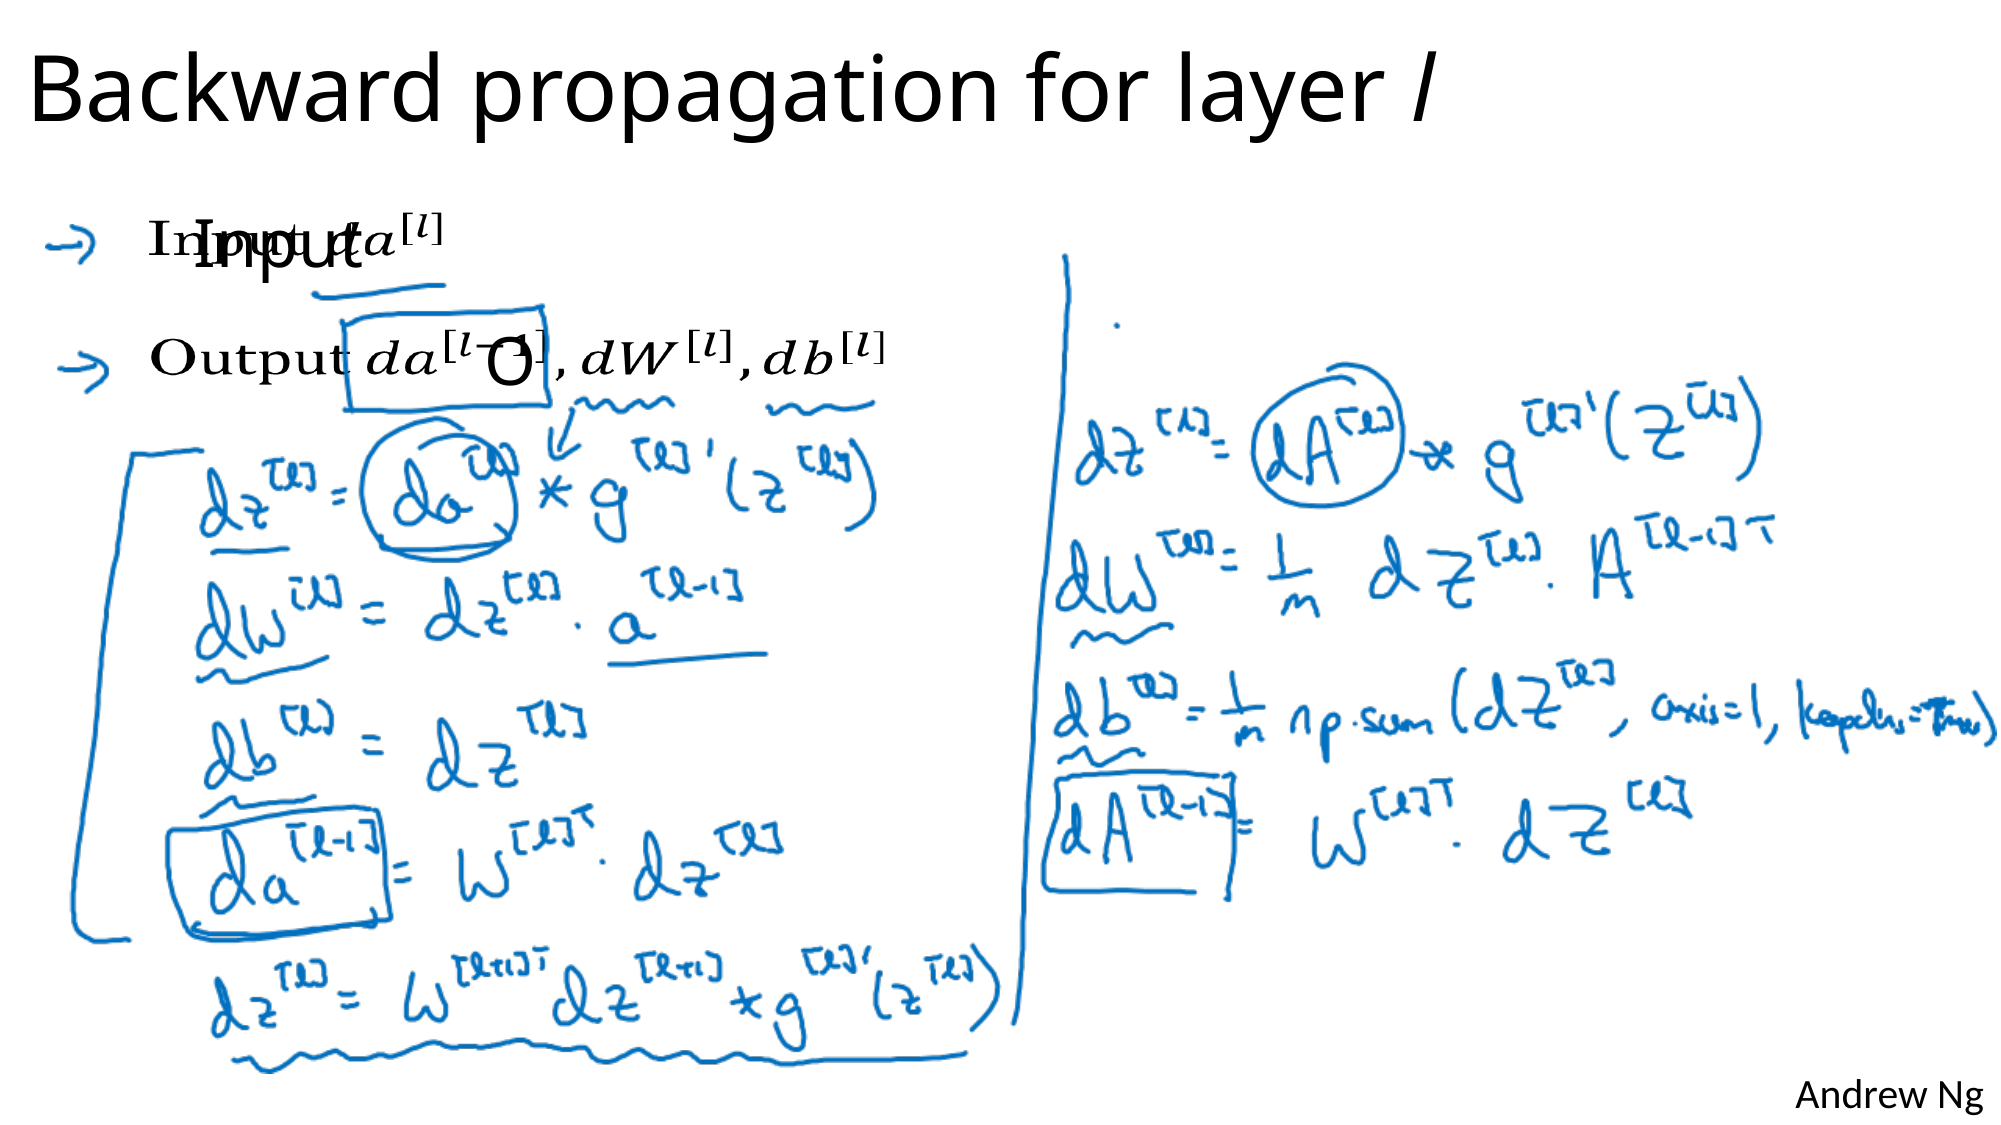

# Backward propagation for layer l
Input
O